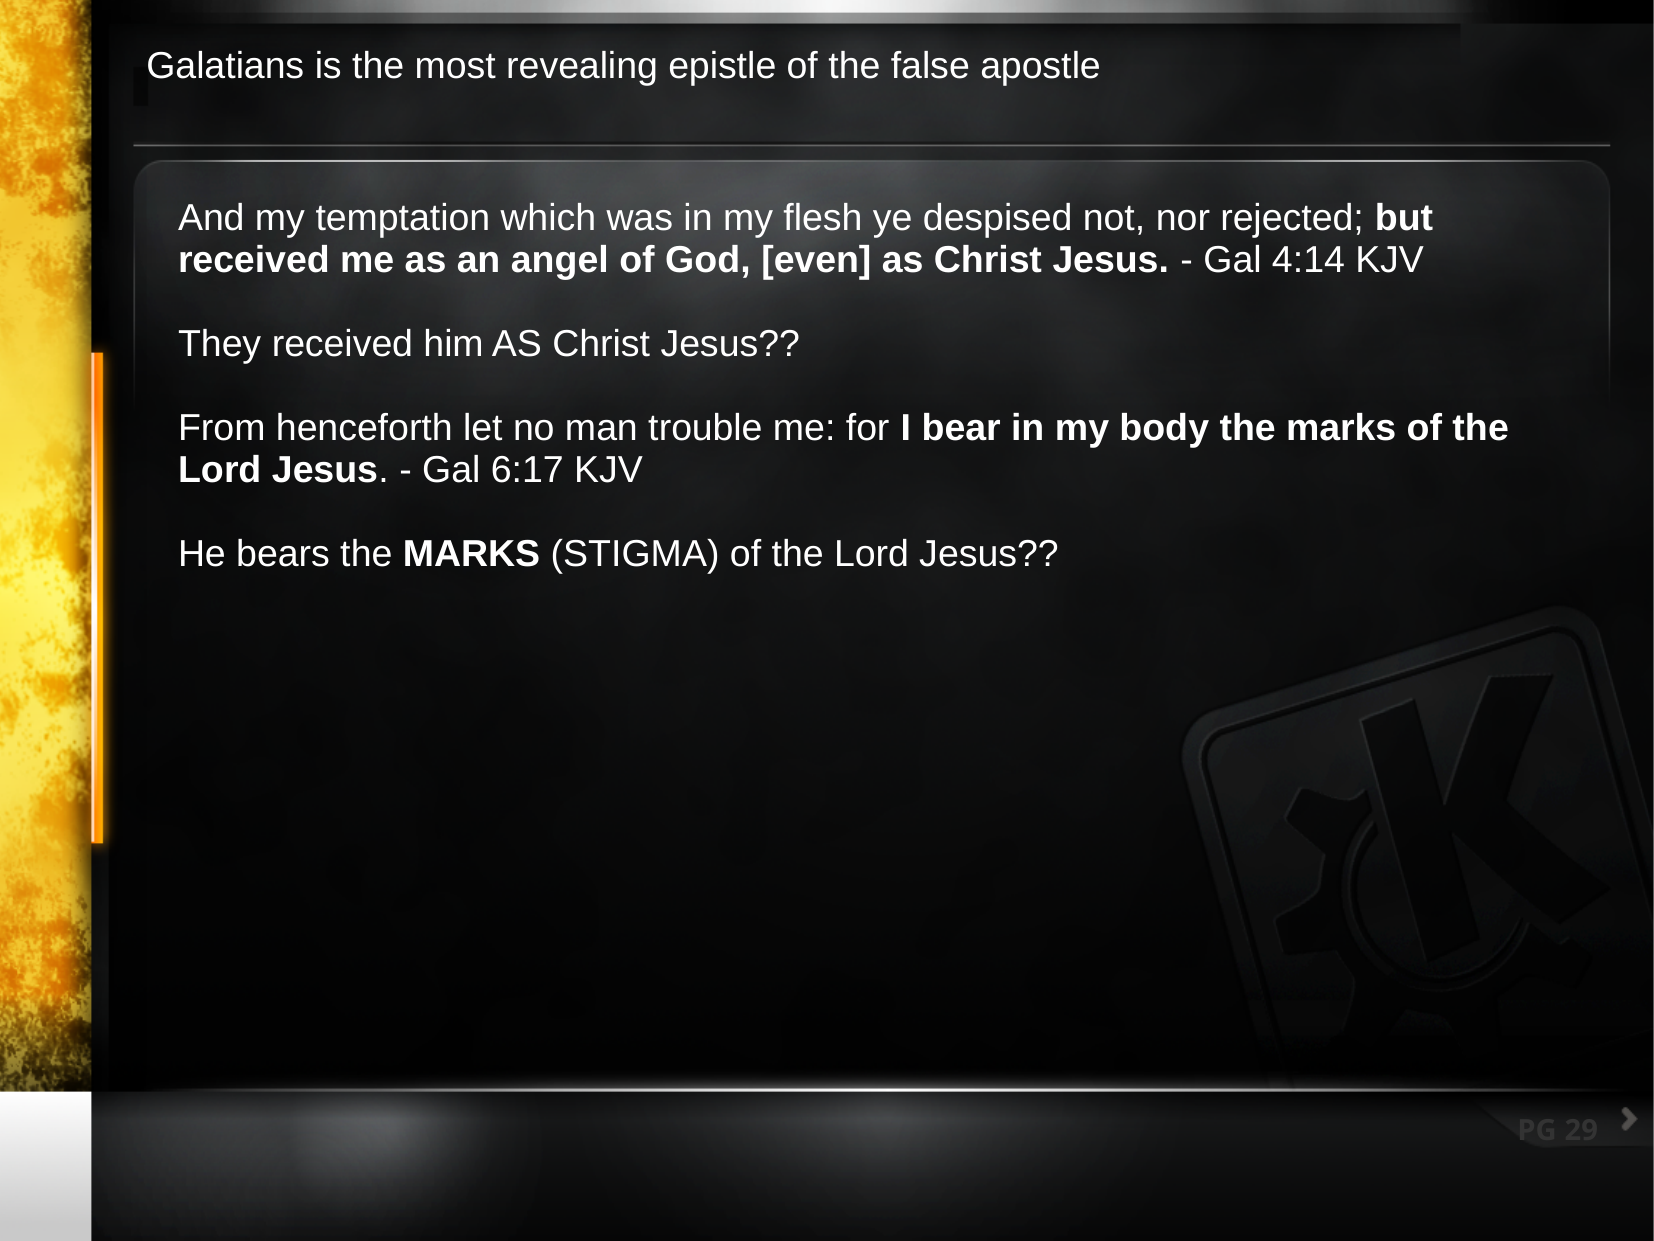

Galatians is the most revealing epistle of the false apostle
And my temptation which was in my flesh ye despised not, nor rejected; but received me as an angel of God, [even] as Christ Jesus. - Gal 4:14 KJV
They received him AS Christ Jesus??
From henceforth let no man trouble me: for I bear in my body the marks of the Lord Jesus. - Gal 6:17 KJV
He bears the MARKS (STIGMA) of the Lord Jesus??